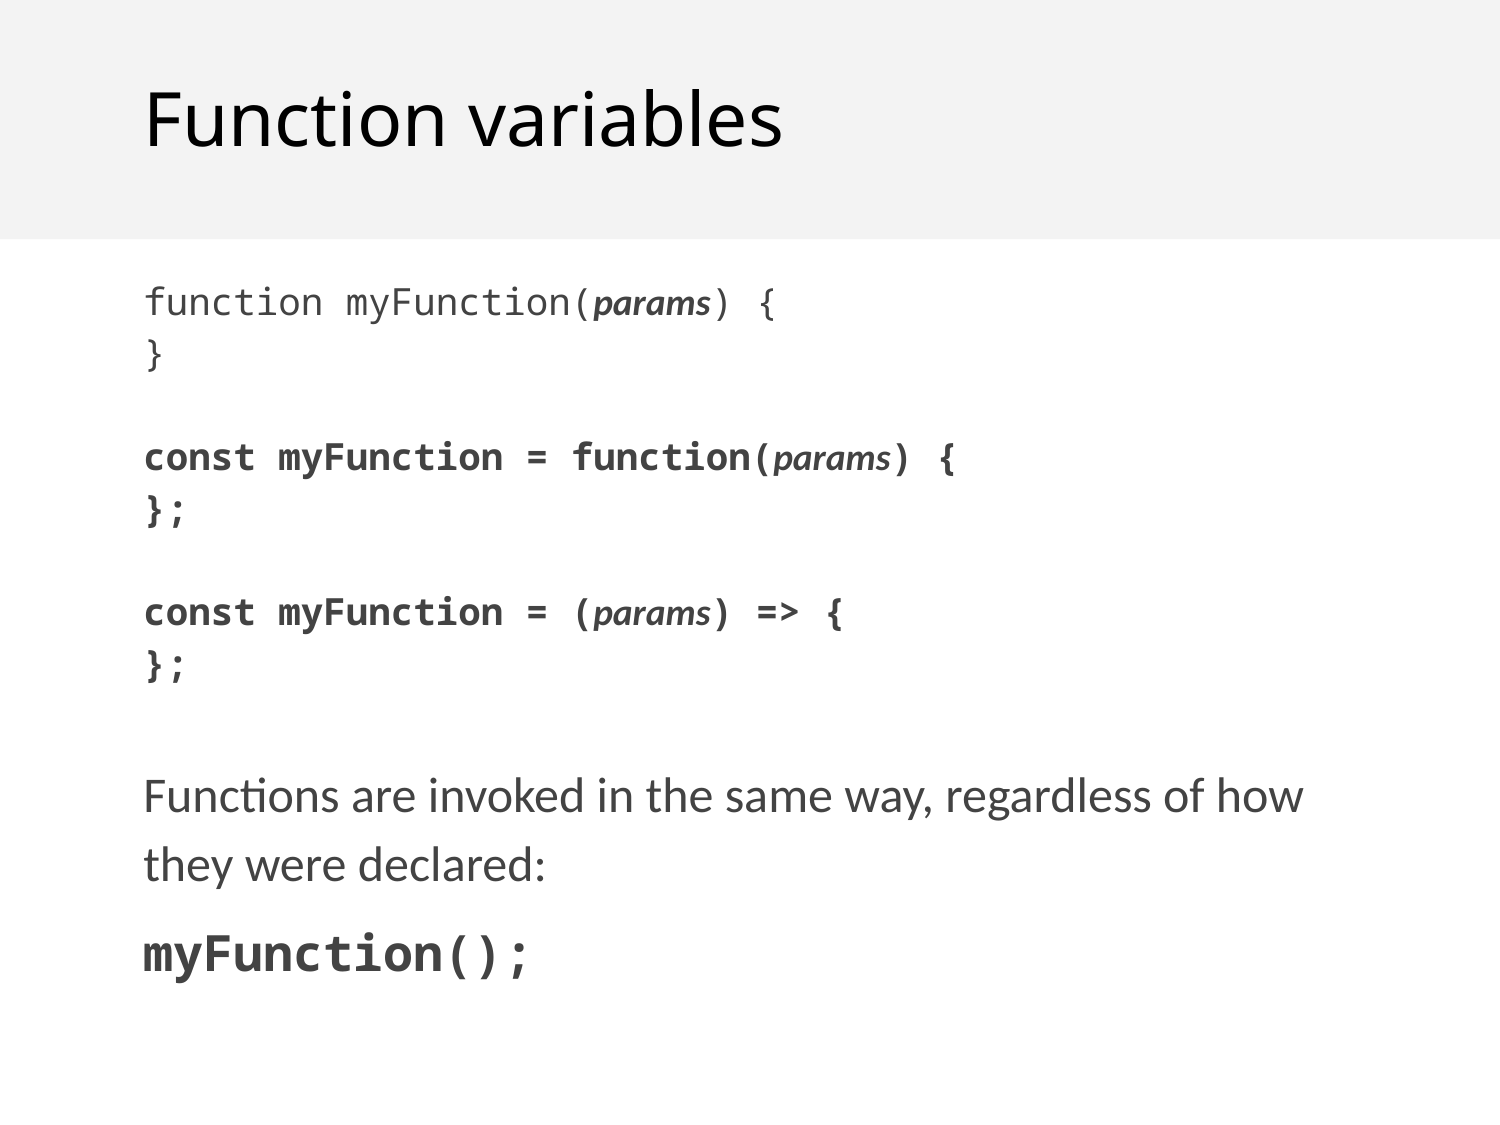

# Function variables
function myFunction(params) {
}
const myFunction = function(params) {
};
const myFunction = (params) => {
};
Functions are invoked in the same way, regardless of how they were declared:
myFunction();